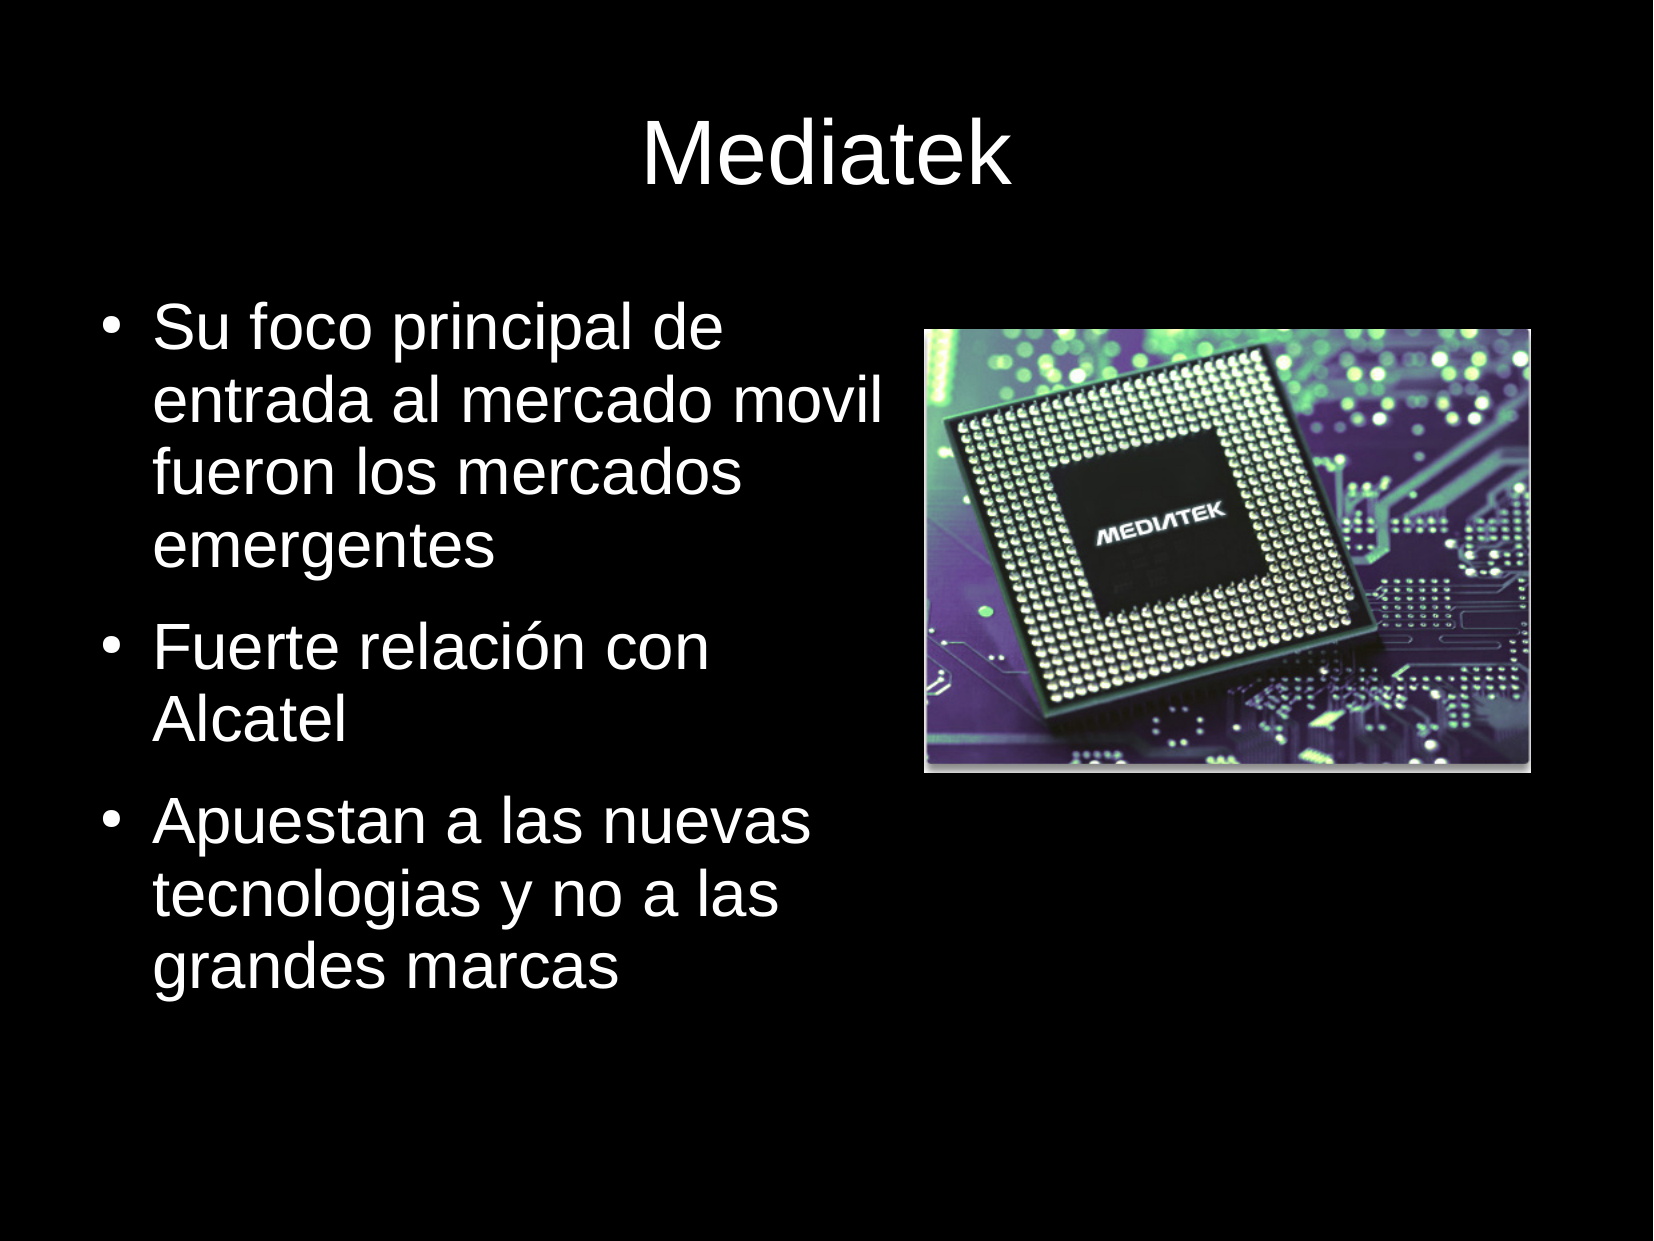

# Mediatek
Su foco principal de entrada al mercado movil fueron los mercados emergentes
Fuerte relación con Alcatel
Apuestan a las nuevas tecnologias y no a las grandes marcas